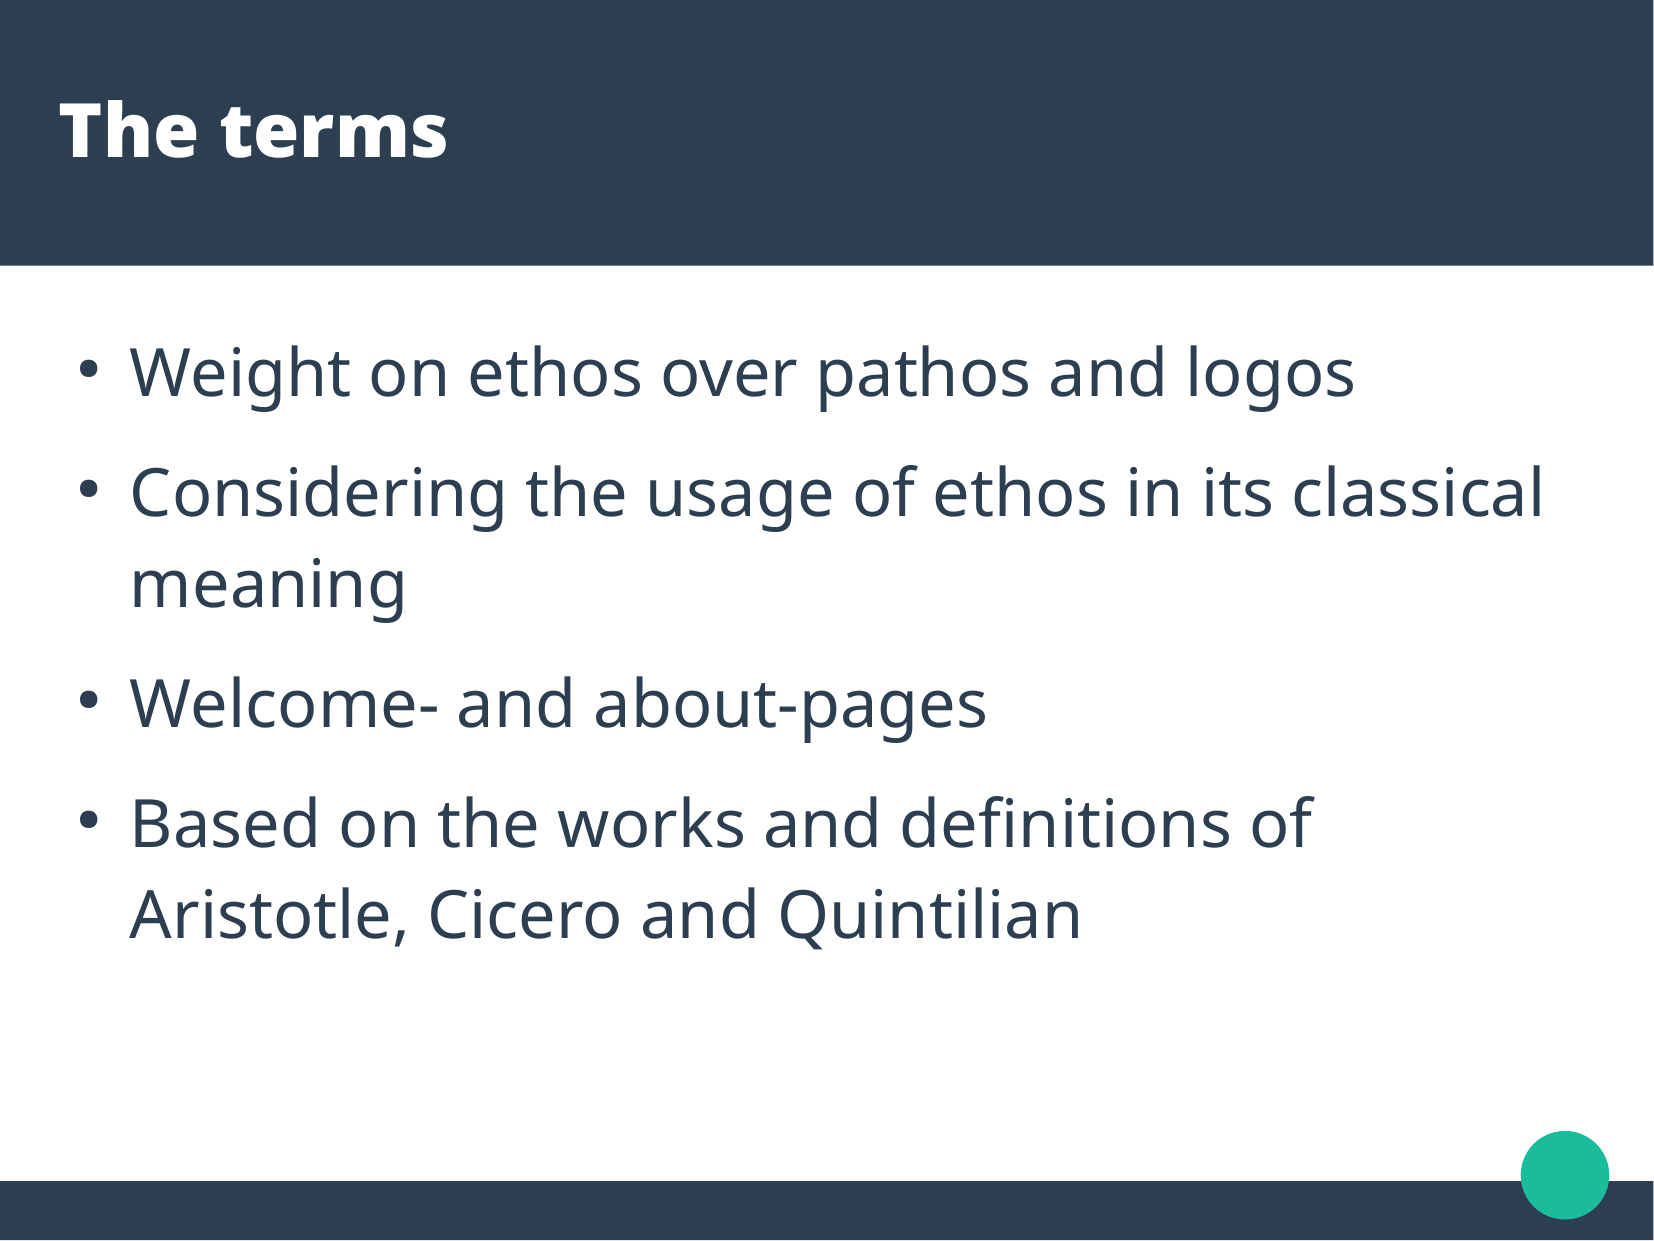

# The terms
Weight on ethos over pathos and logos
Considering the usage of ethos in its classical meaning
Welcome- and about-pages
Based on the works and definitions of Aristotle, Cicero and Quintilian